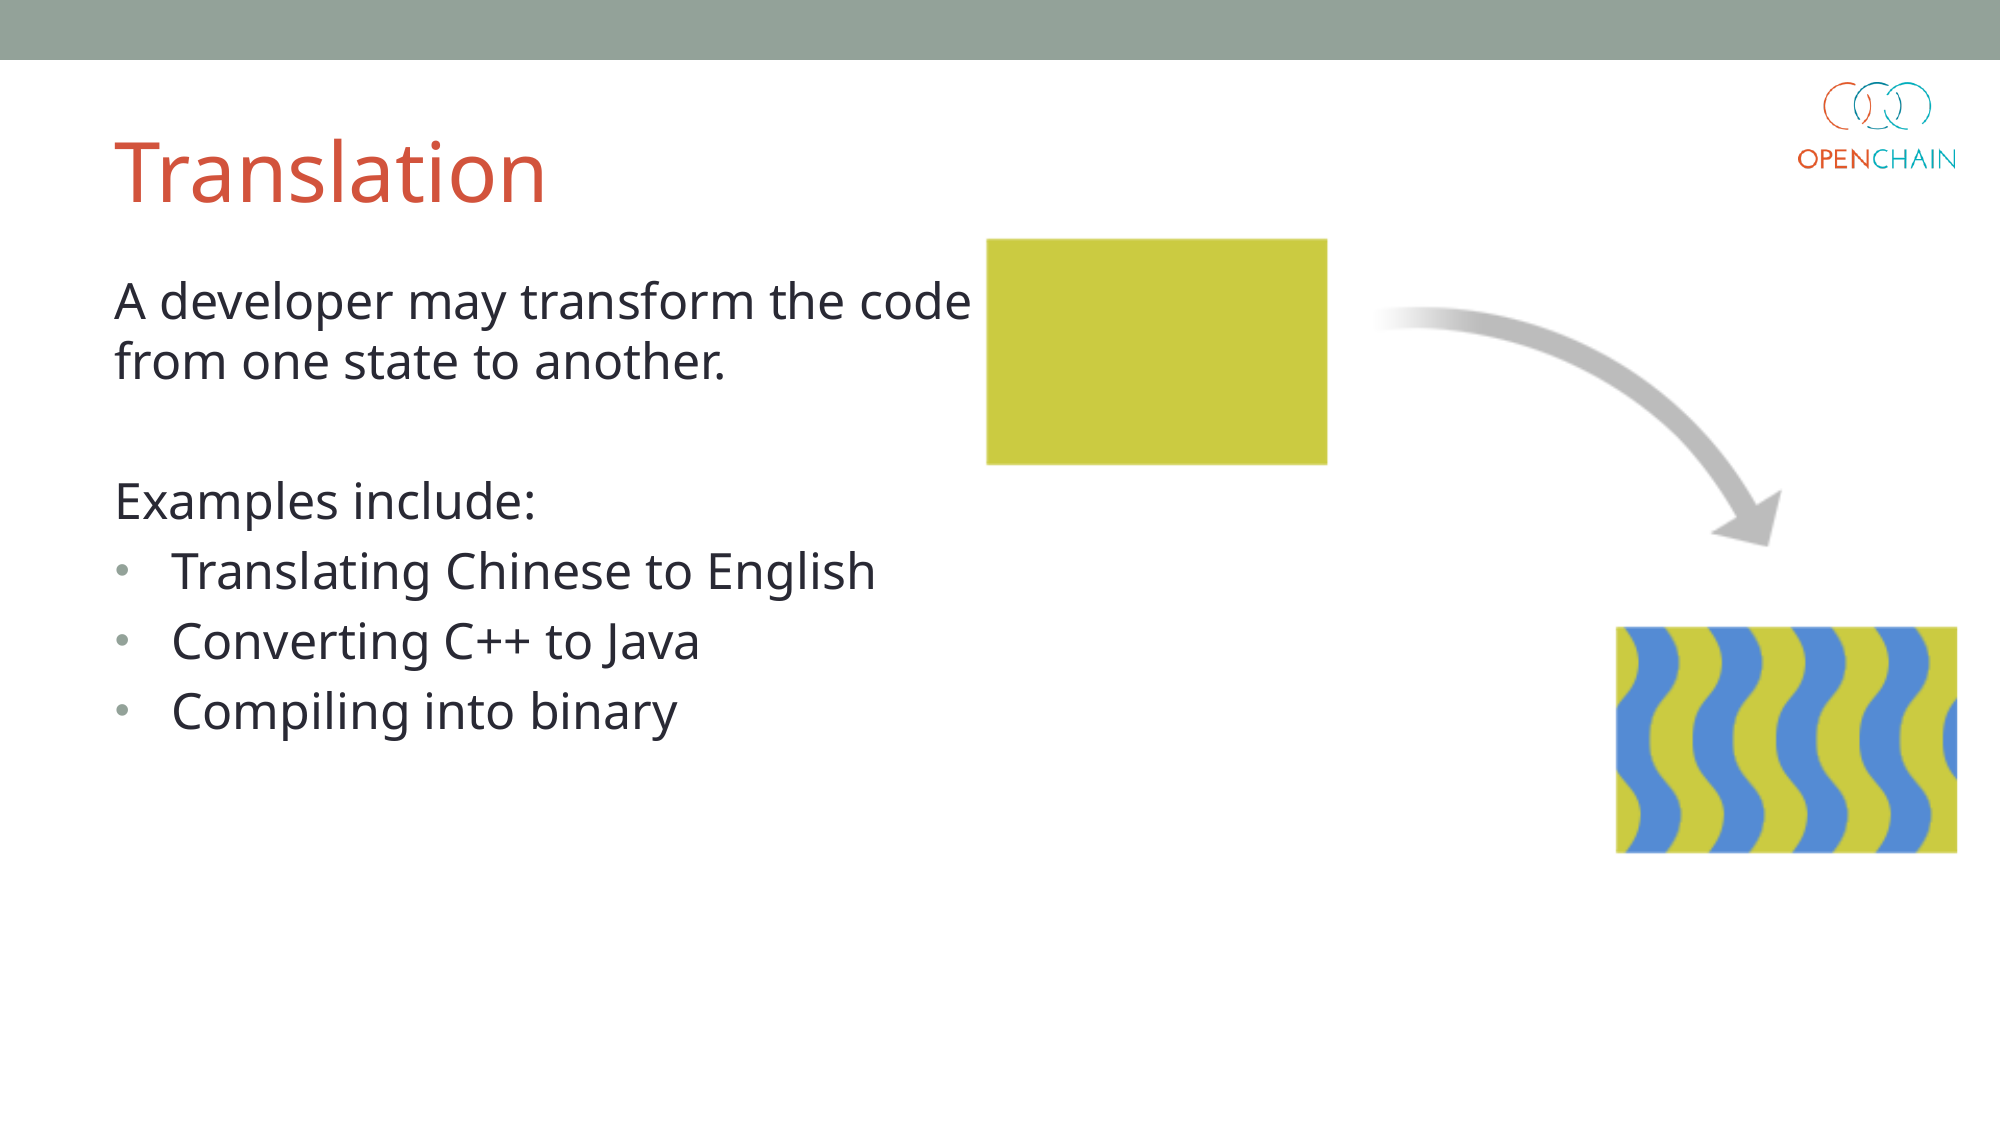

Translation
A developer may transform the code from one state to another.
Examples include:
Translating Chinese to English
Converting C++ to Java
Compiling into binary